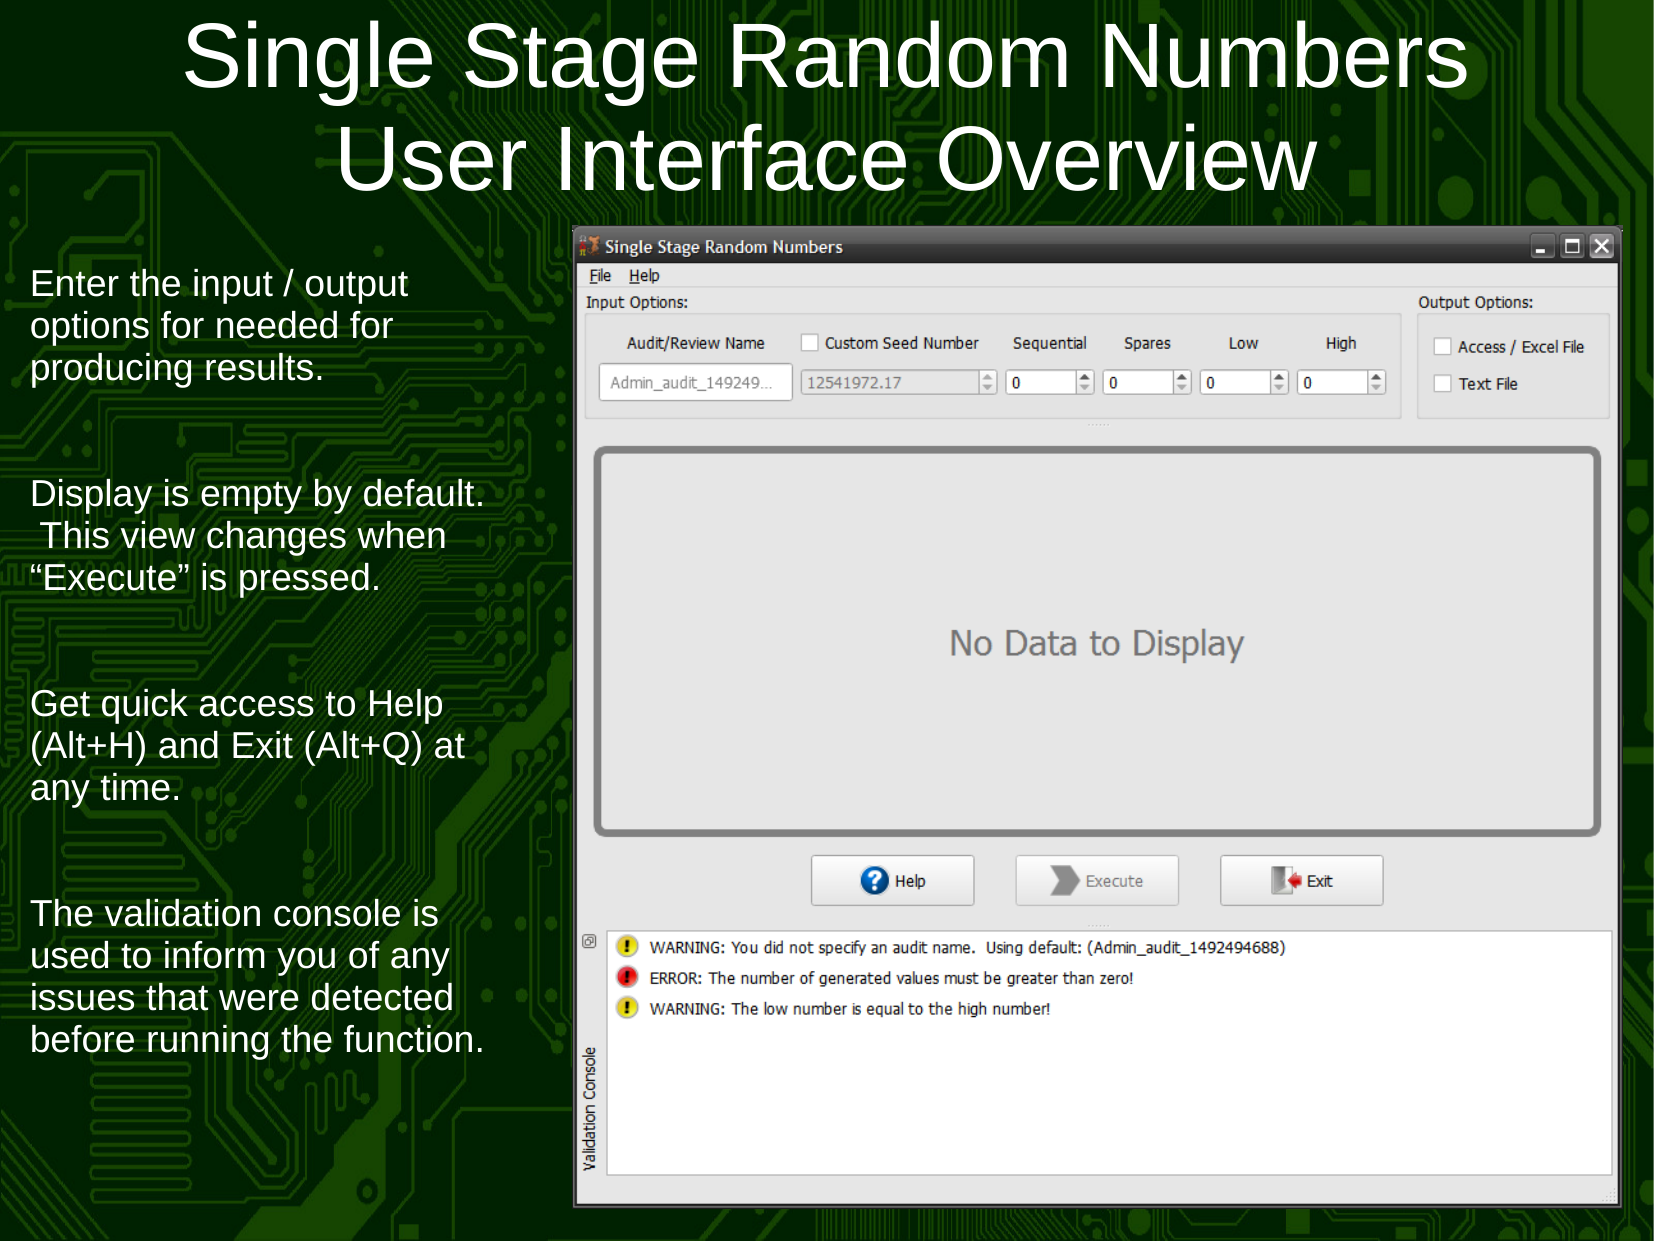

# Single Stage Random Numbers User Interface Overview
Enter the input / output options for needed for producing results.
Display is empty by default. This view changes when “Execute” is pressed.
Get quick access to Help (Alt+H) and Exit (Alt+Q) at any time.
The validation console is used to inform you of any issues that were detected before running the function.